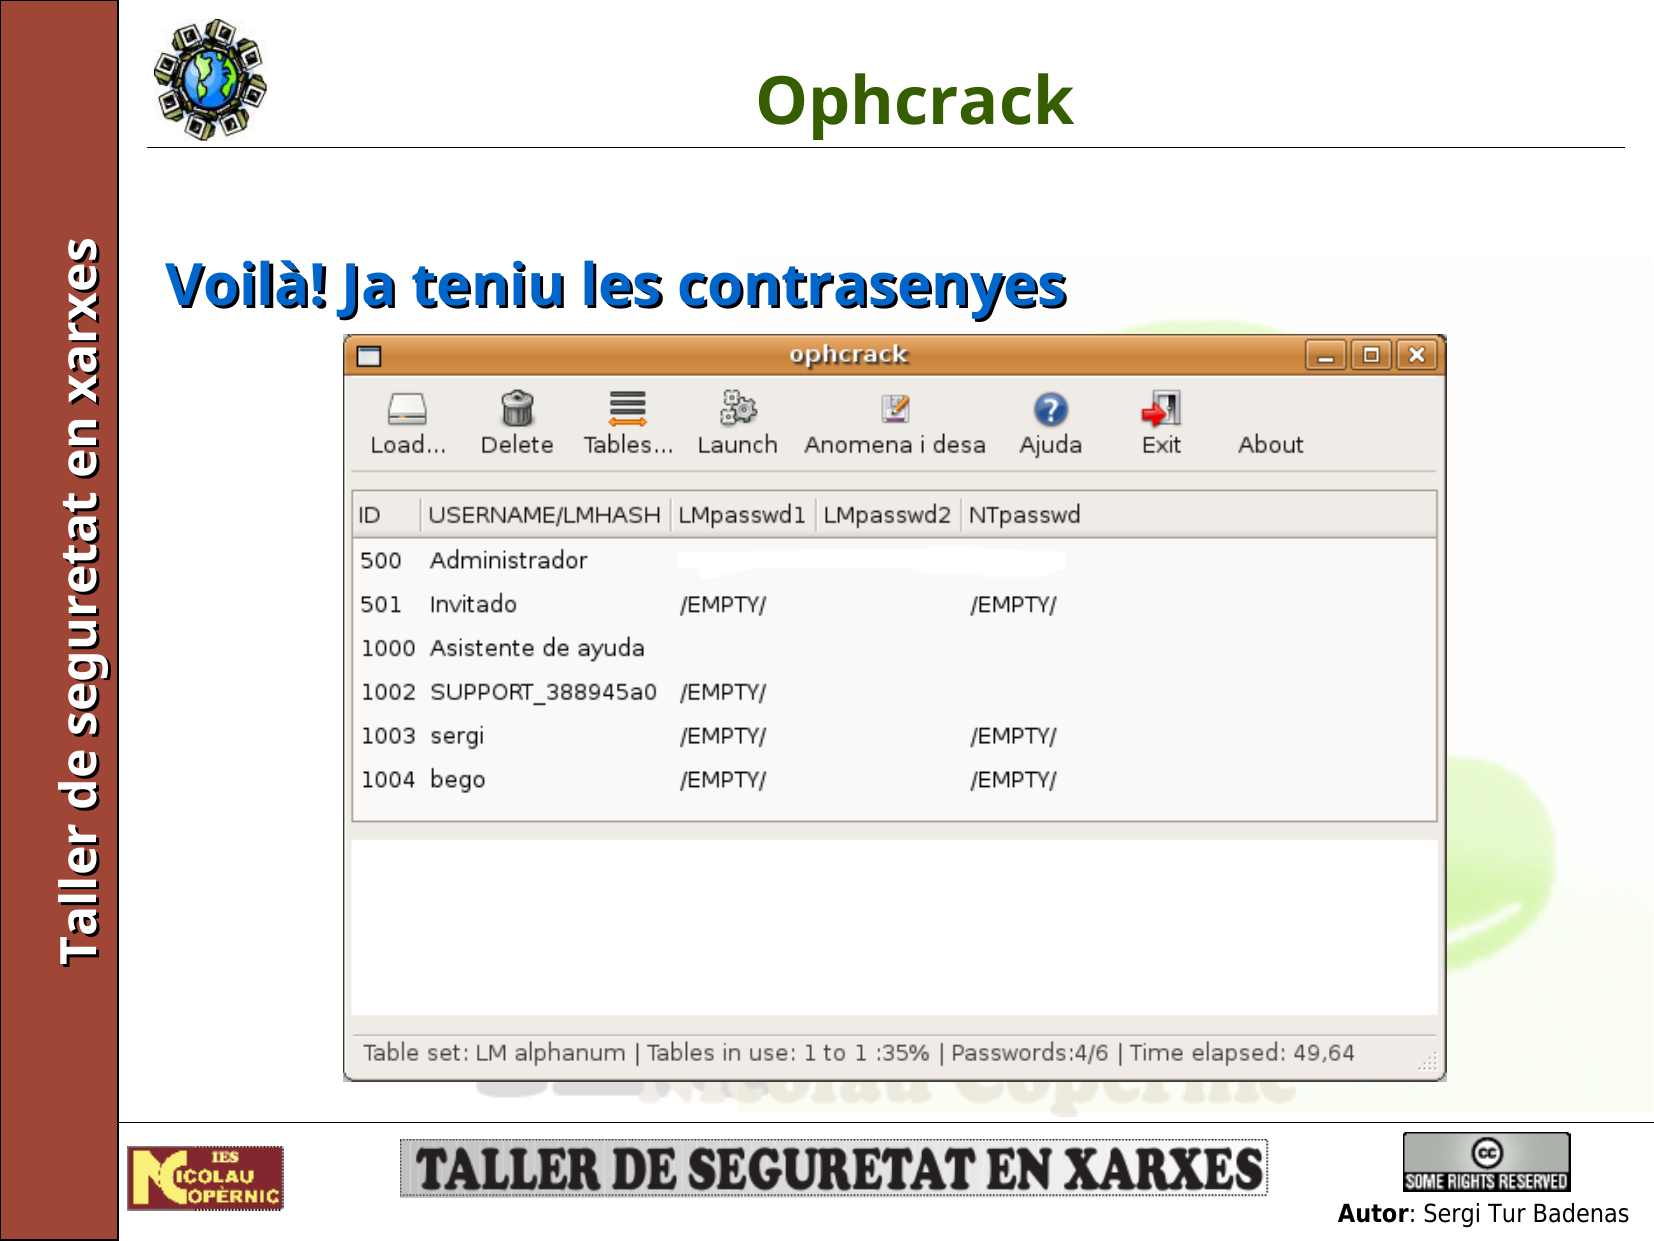

# Ophcrack
Voilà! Ja teniu les contrasenyes